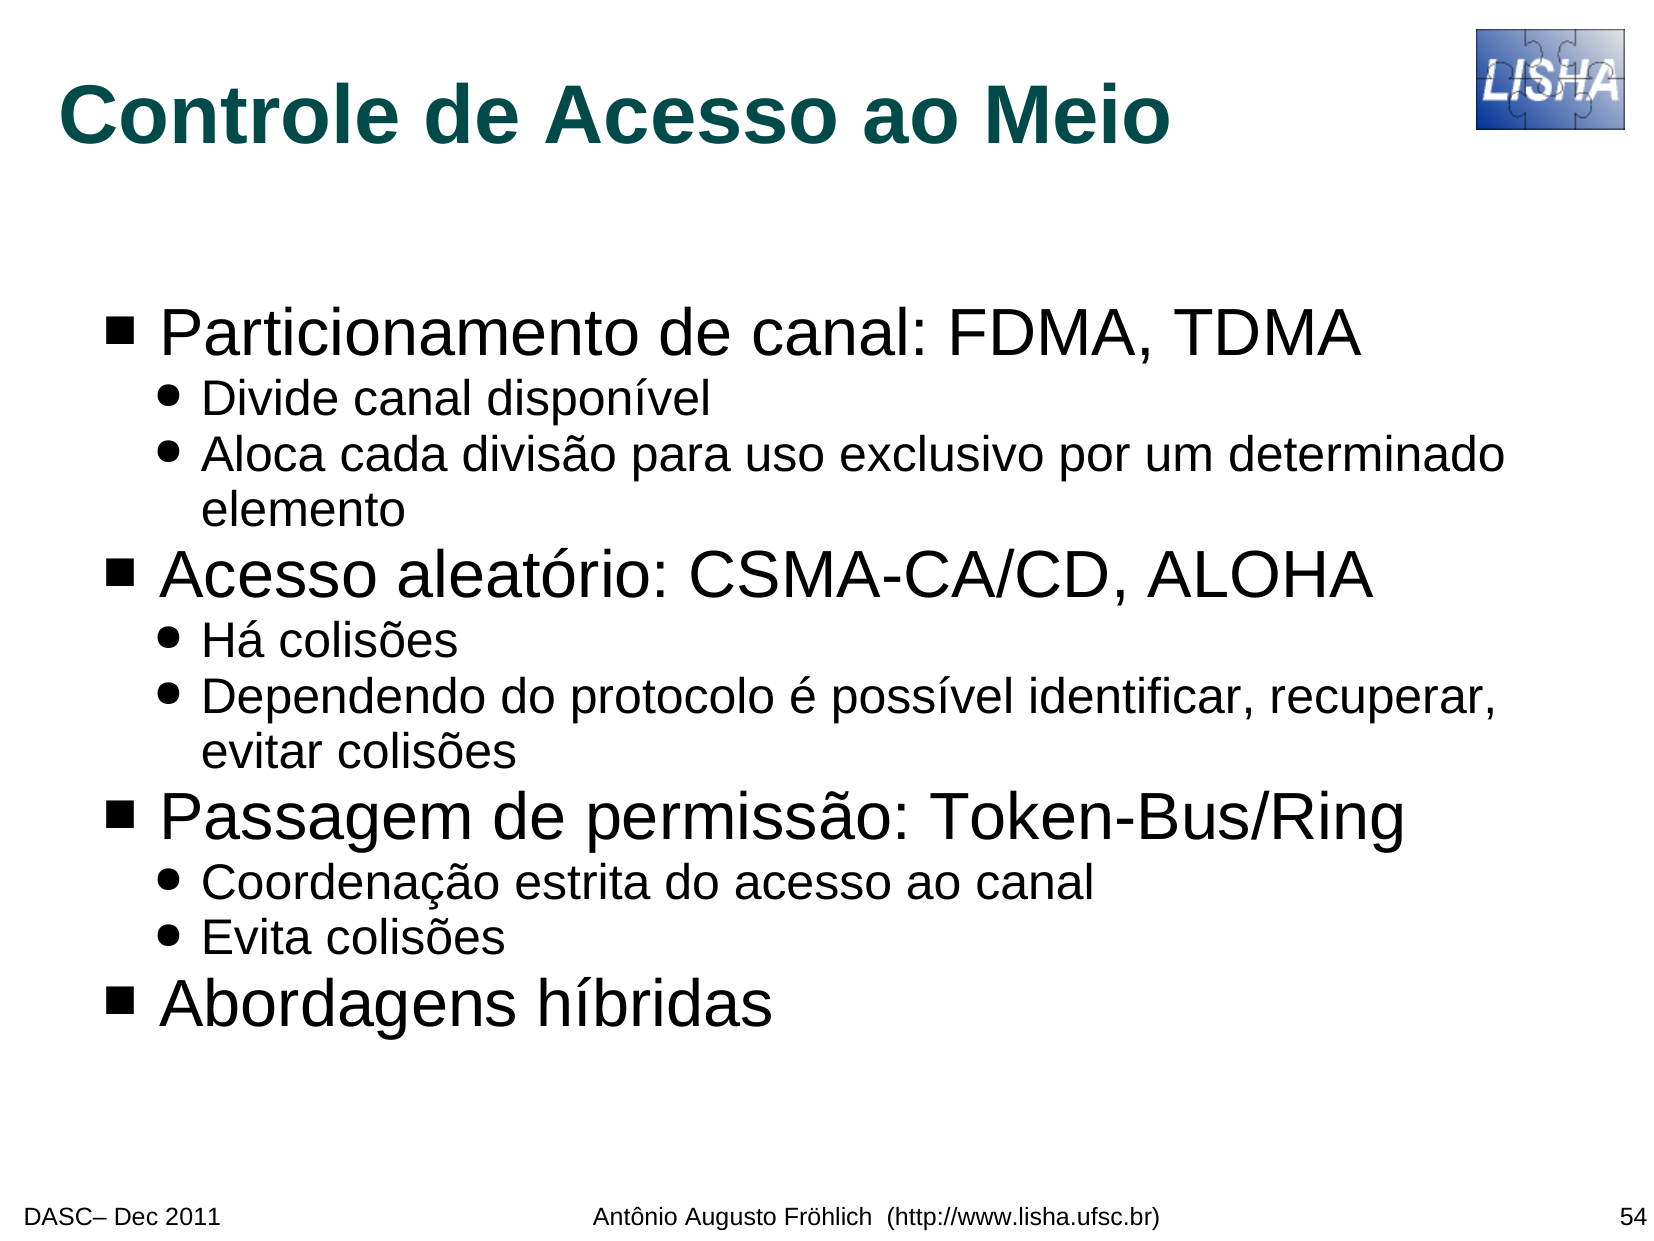

# Controle de Acesso ao Meio
Particionamento de canal: FDMA, TDMA
Divide canal disponível
Aloca cada divisão para uso exclusivo por um determinado elemento
Acesso aleatório: CSMA-CA/CD, ALOHA
Há colisões
Dependendo do protocolo é possível identificar, recuperar, evitar colisões
Passagem de permissão: Token-Bus/Ring
Coordenação estrita do acesso ao canal
Evita colisões
Abordagens híbridas